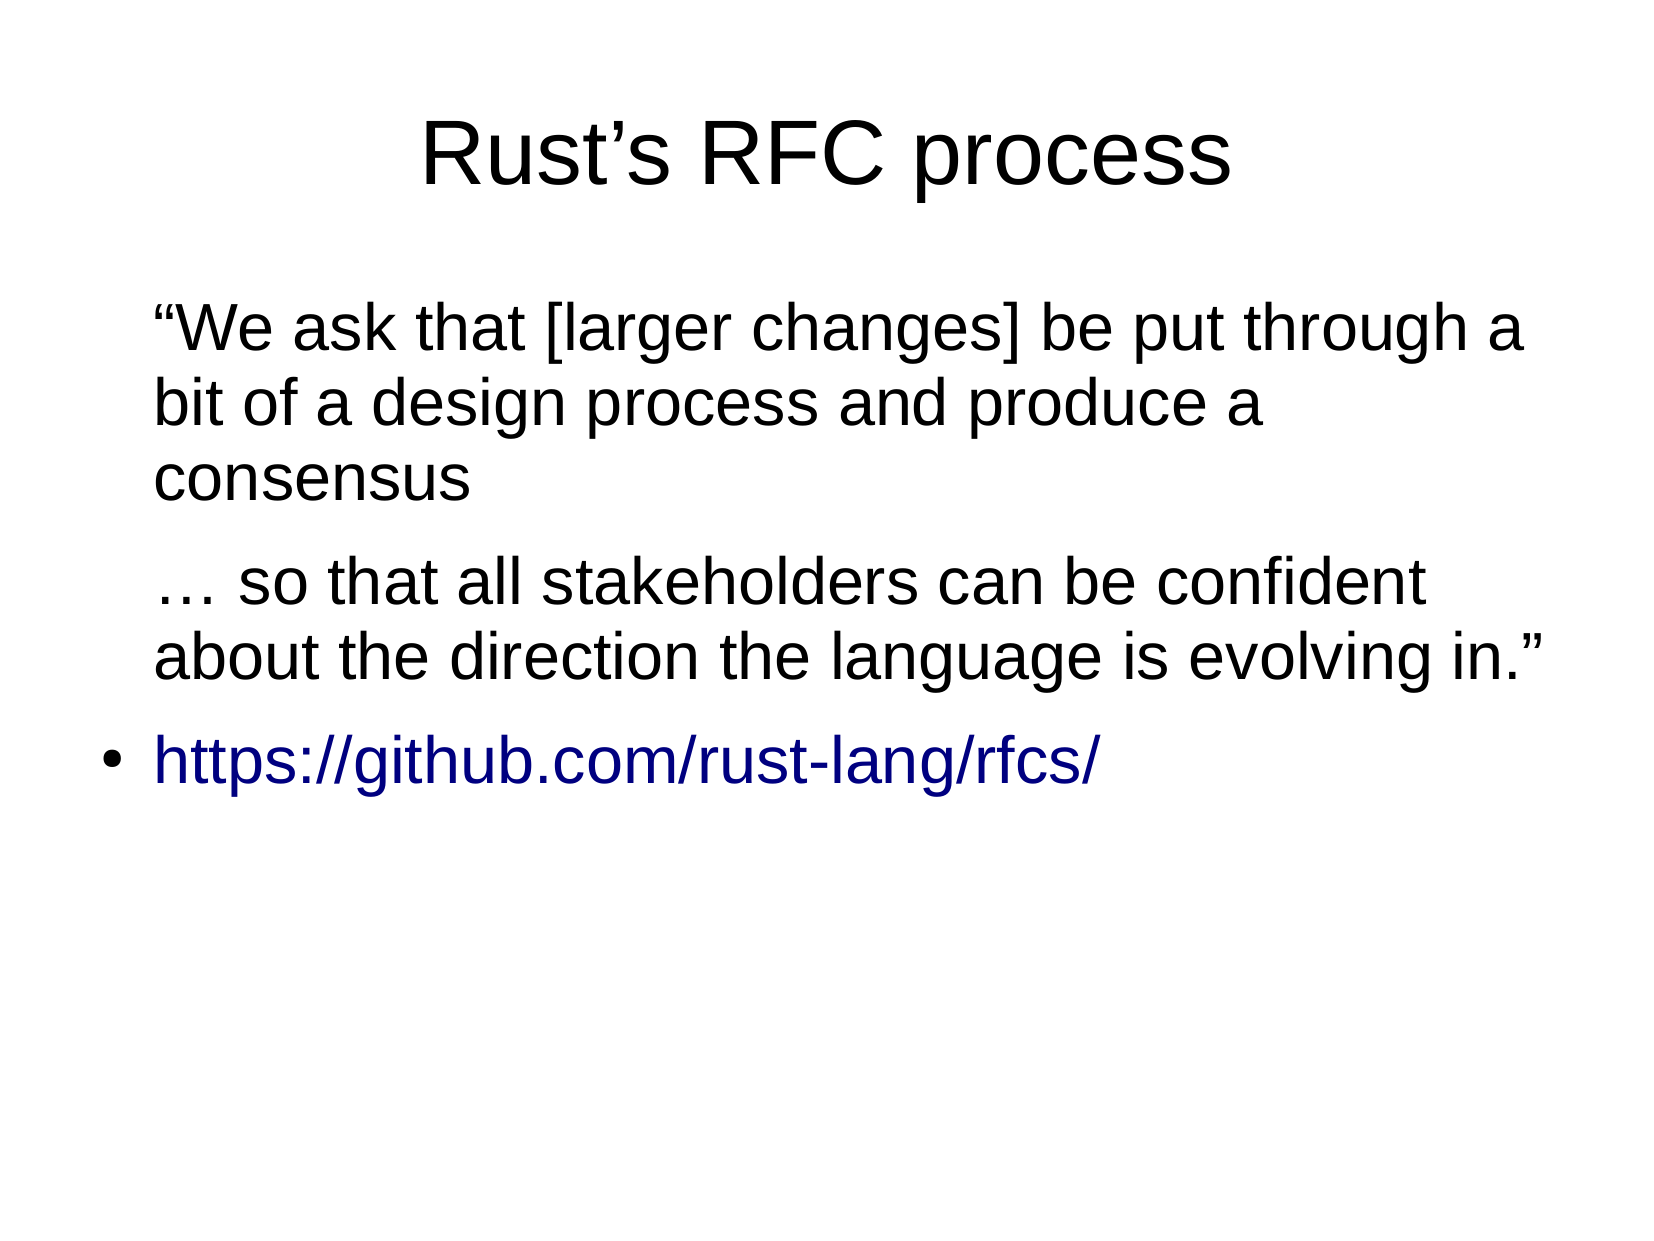

# Rust’s RFC process
“We ask that [larger changes] be put through a bit of a design process and produce a consensus
… so that all stakeholders can be confident about the direction the language is evolving in.”
https://github.com/rust-lang/rfcs/